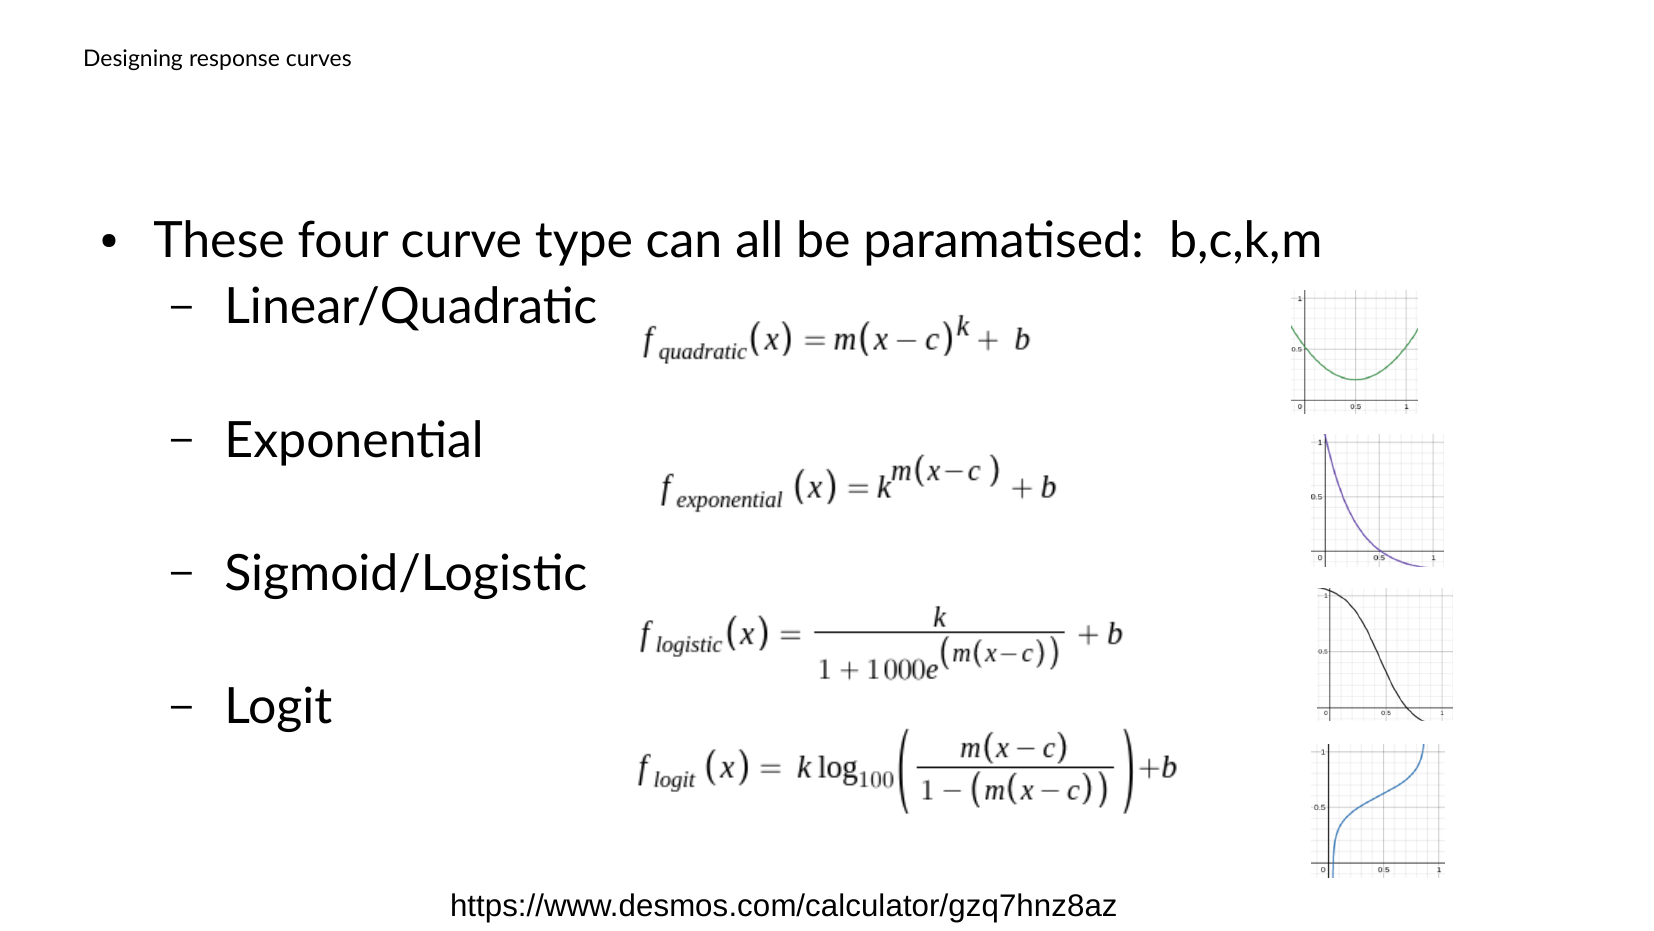

# Designing response curves
These four curve type can all be paramatised: b,c,k,m
Linear/Quadratic
Exponential
Sigmoid/Logistic
Logit
https://www.desmos.com/calculator/gzq7hnz8az